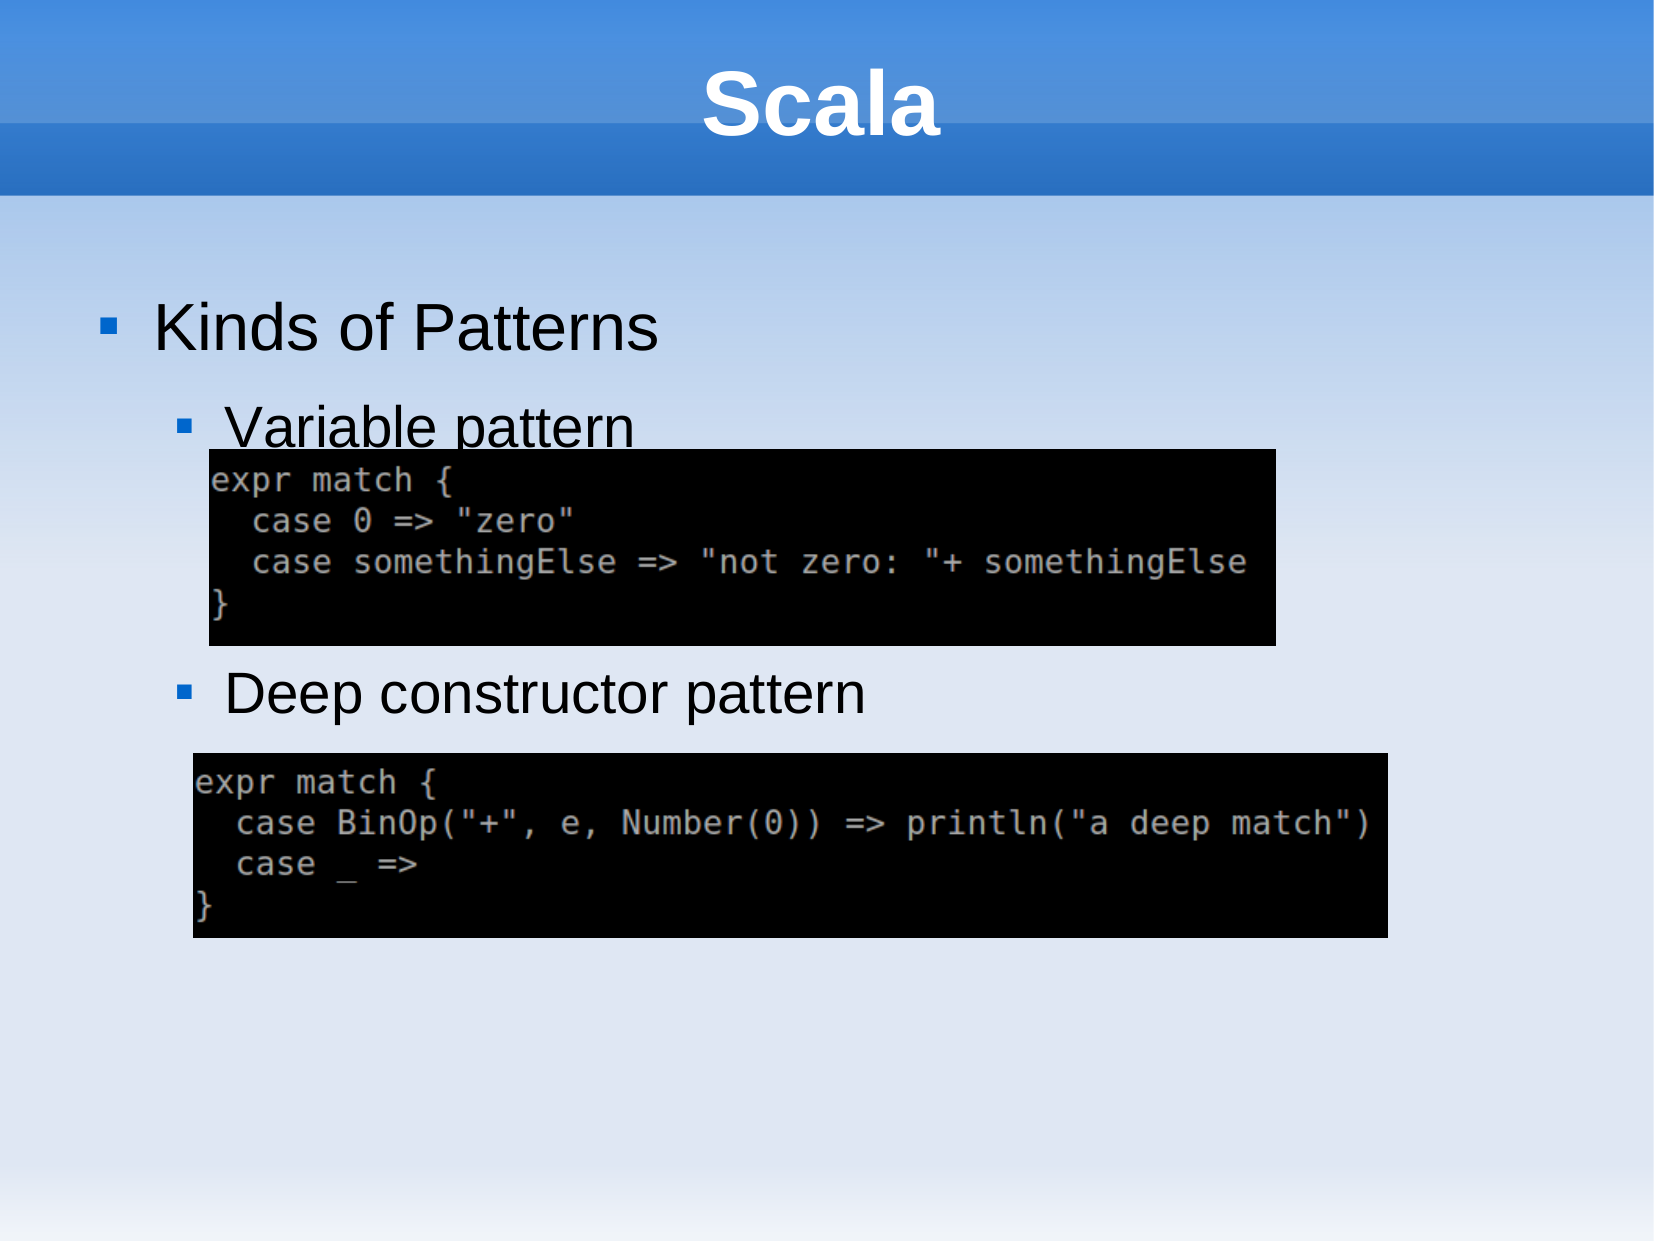

# Scala
Kinds of Patterns
Variable pattern
Deep constructor pattern